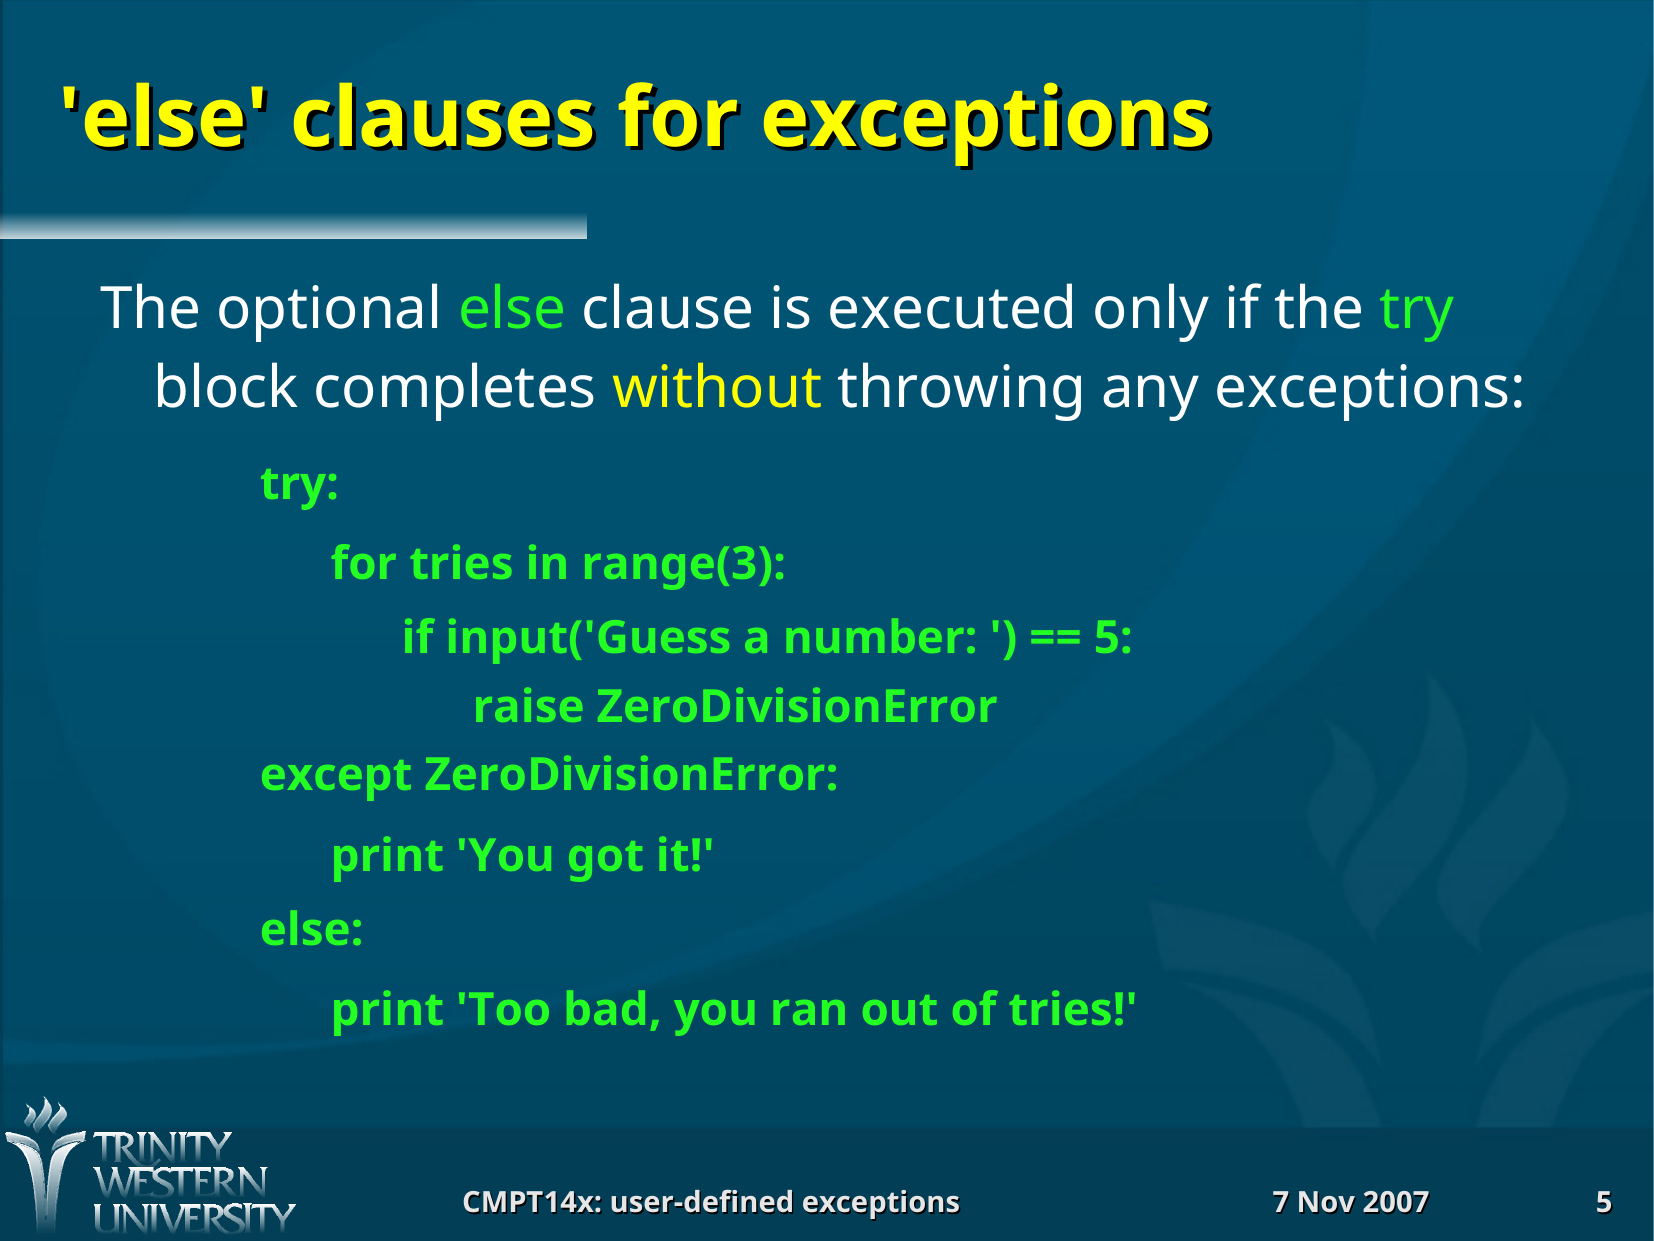

# 'else' clauses for exceptions
The optional else clause is executed only if the try block completes without throwing any exceptions:
try:
for tries in range(3):
if input('Guess a number: ') == 5:
raise ZeroDivisionError
except ZeroDivisionError:
print 'You got it!'
else:
print 'Too bad, you ran out of tries!'
CMPT14x: user-defined exceptions
7 Nov 2007
5